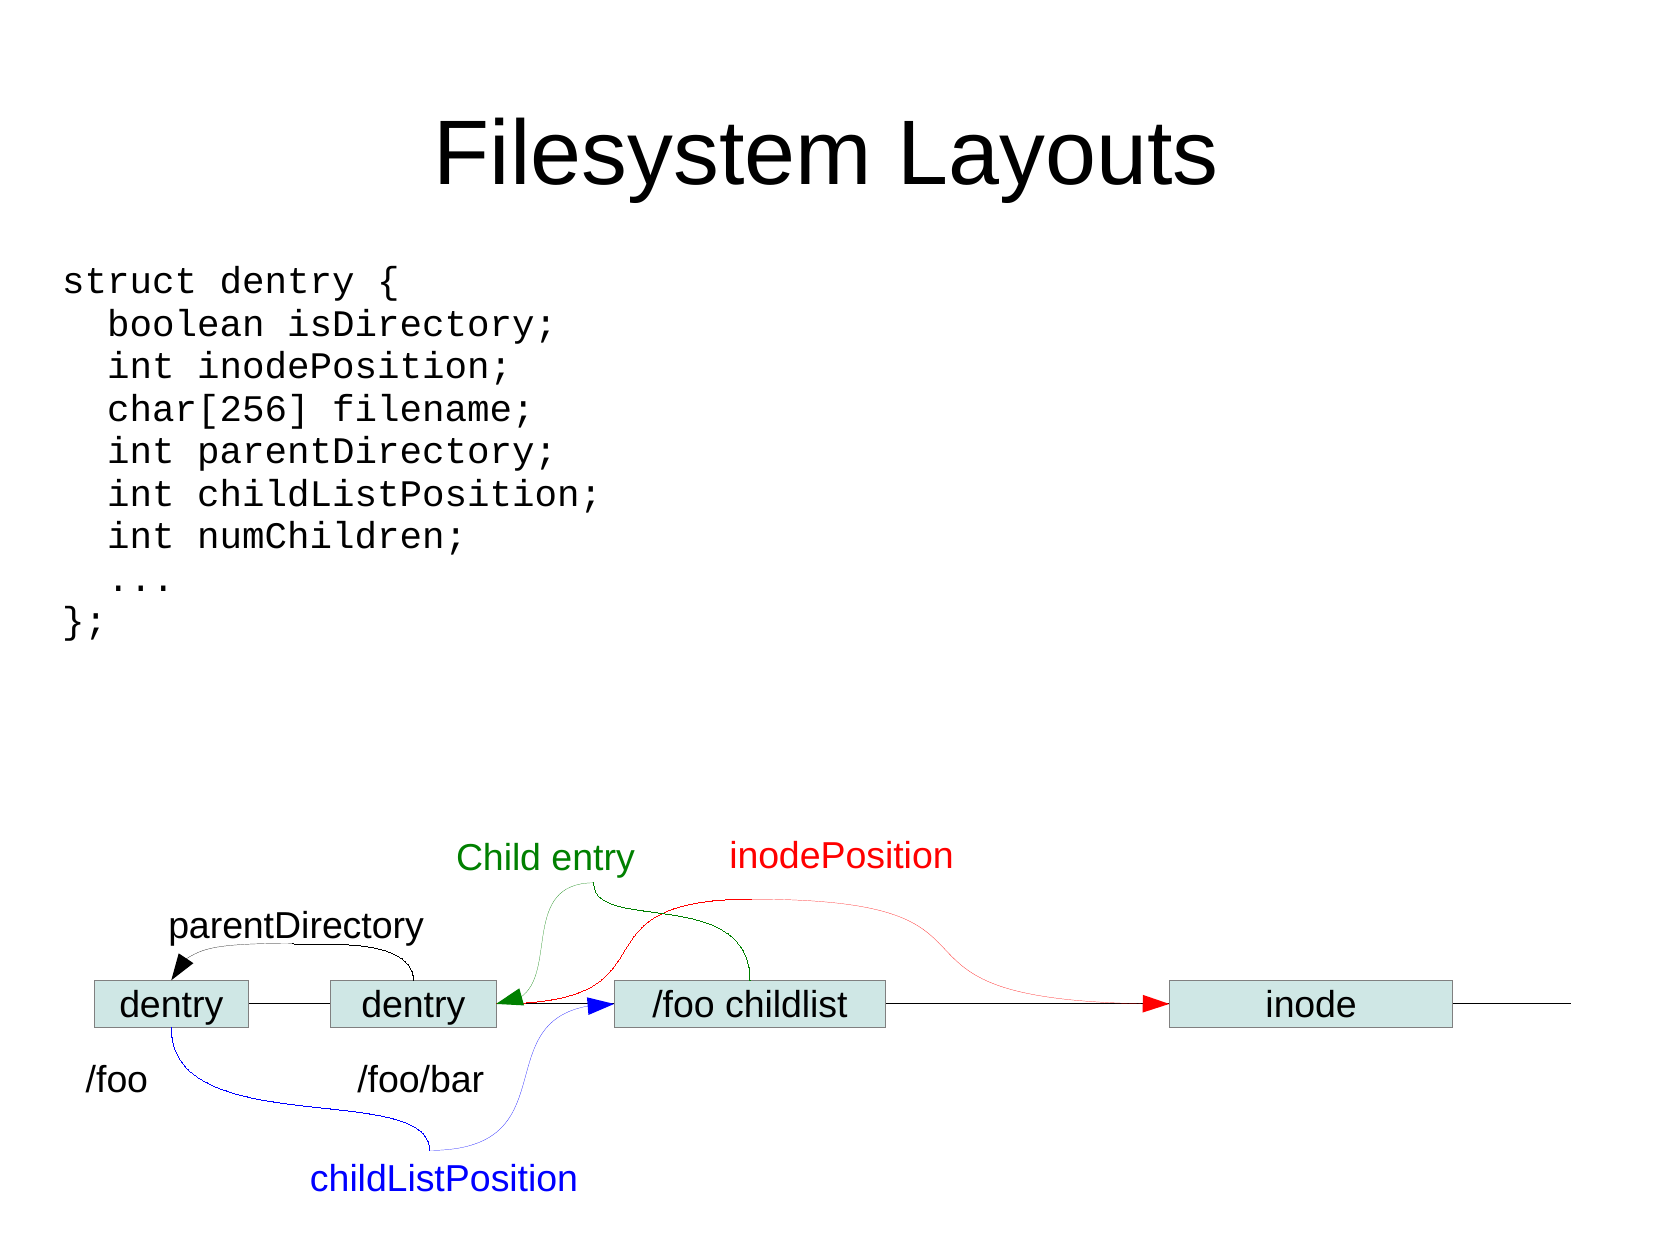

# Filesystem Layouts
struct dentry {
 boolean isDirectory;
 int inodePosition;
 char[256] filename;
 int parentDirectory;
 int childListPosition;
 int numChildren;
 ...
};
inodePosition
Child entry
parentDirectory
dentry
dentry
/foo childlist
inode
/foo
/foo/bar
childListPosition